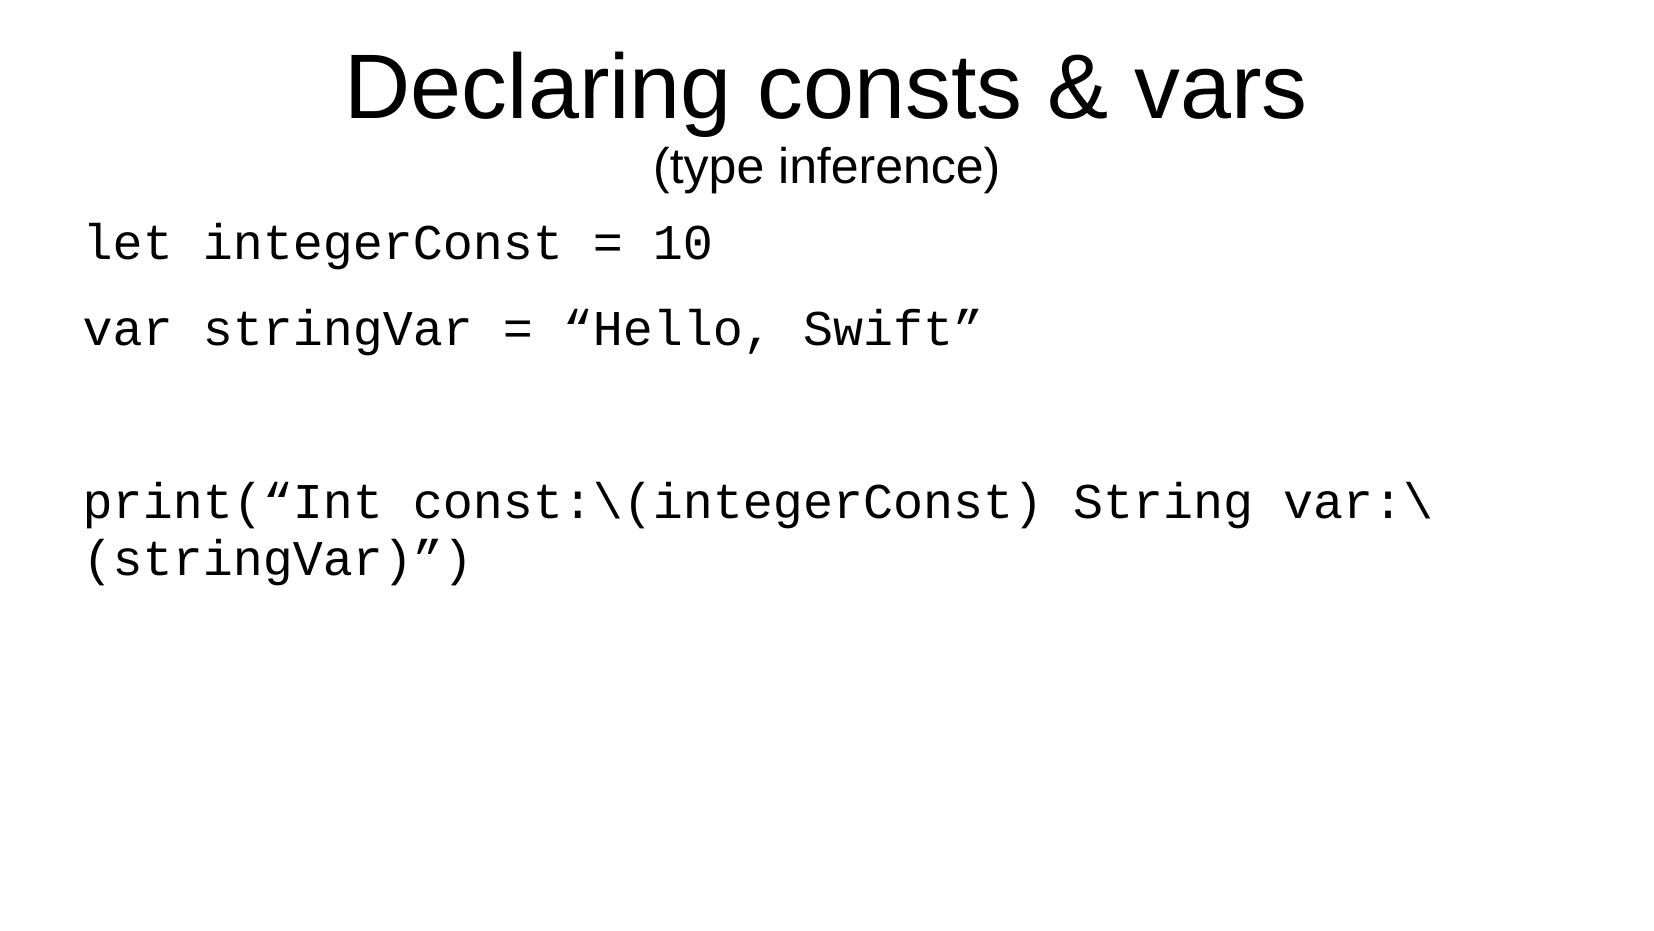

# Declaring consts & vars (type inference)
let integerConst = 10
var stringVar = “Hello, Swift”
print(“Int const:\(integerConst) String var:\(stringVar)”)